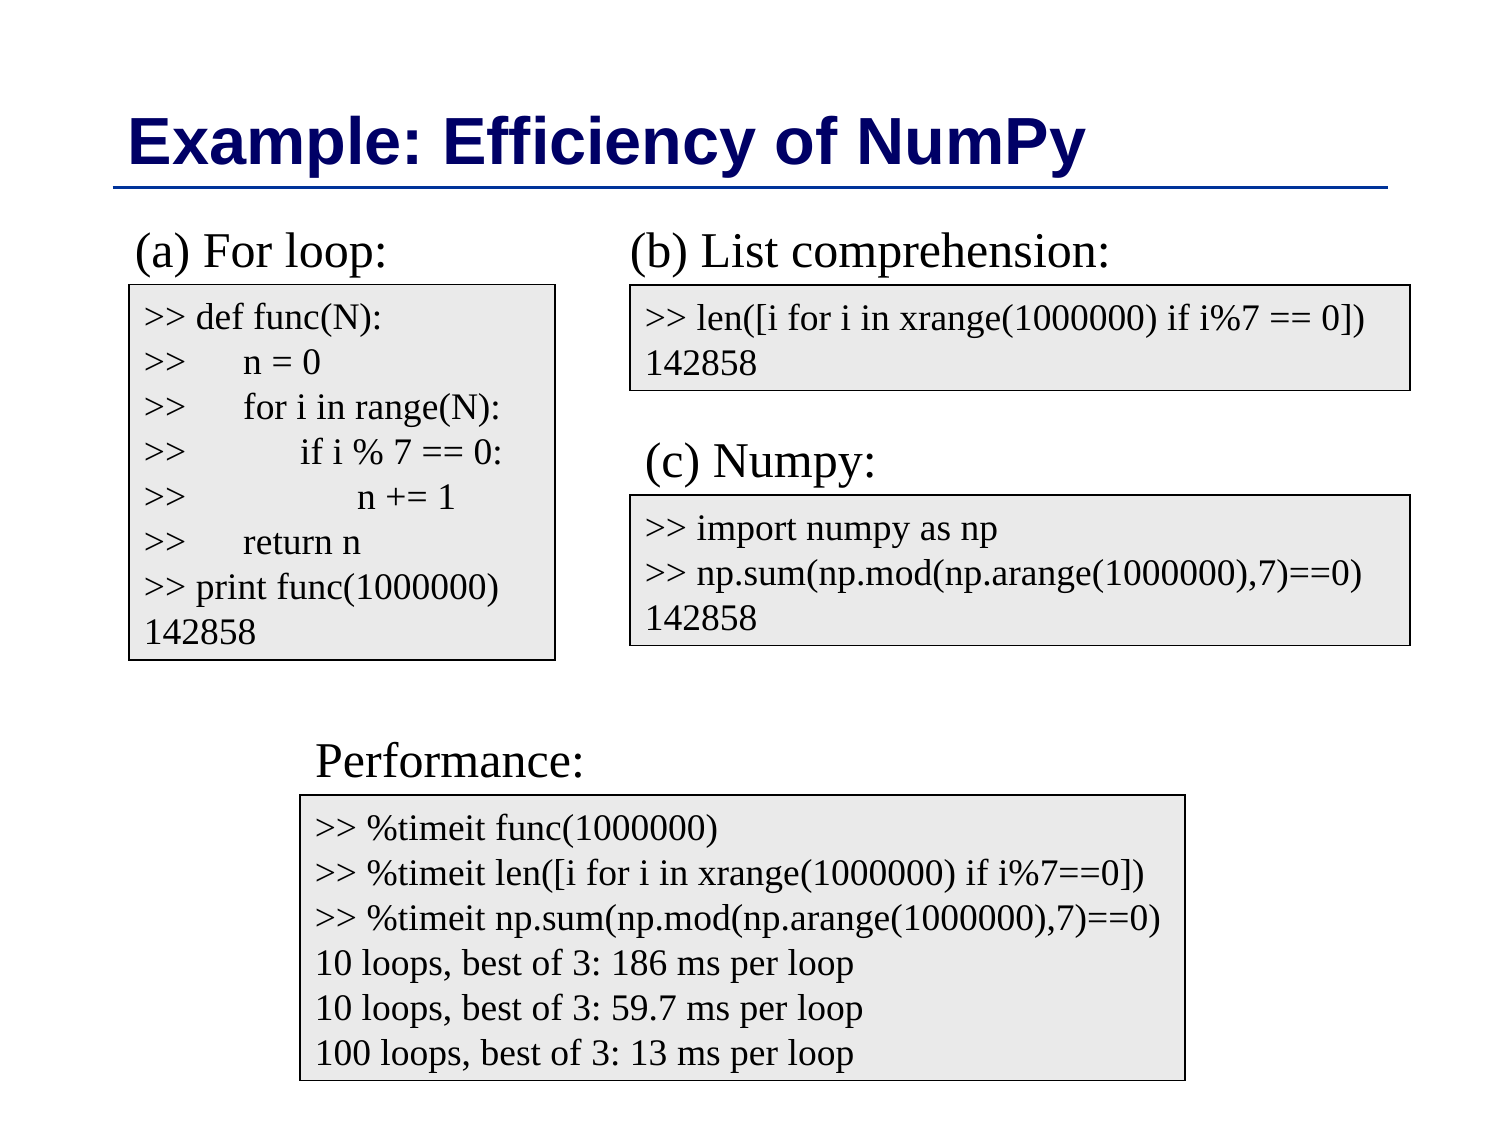

# Example: Efficiency of NumPy
(b) List comprehension:
(a) For loop:
>> def func(N):
>> n = 0
>> for i in range(N):
>> if i % 7 == 0:
>> n += 1
>> return n
>> print func(1000000)
142858
>> len([i for i in xrange(1000000) if i%7 == 0])
142858
(c) Numpy:
>> import numpy as np
>> np.sum(np.mod(np.arange(1000000),7)==0)
142858
Performance:
>> %timeit func(1000000)
>> %timeit len([i for i in xrange(1000000) if i%7==0])
>> %timeit np.sum(np.mod(np.arange(1000000),7)==0)
10 loops, best of 3: 186 ms per loop
10 loops, best of 3: 59.7 ms per loop
100 loops, best of 3: 13 ms per loop